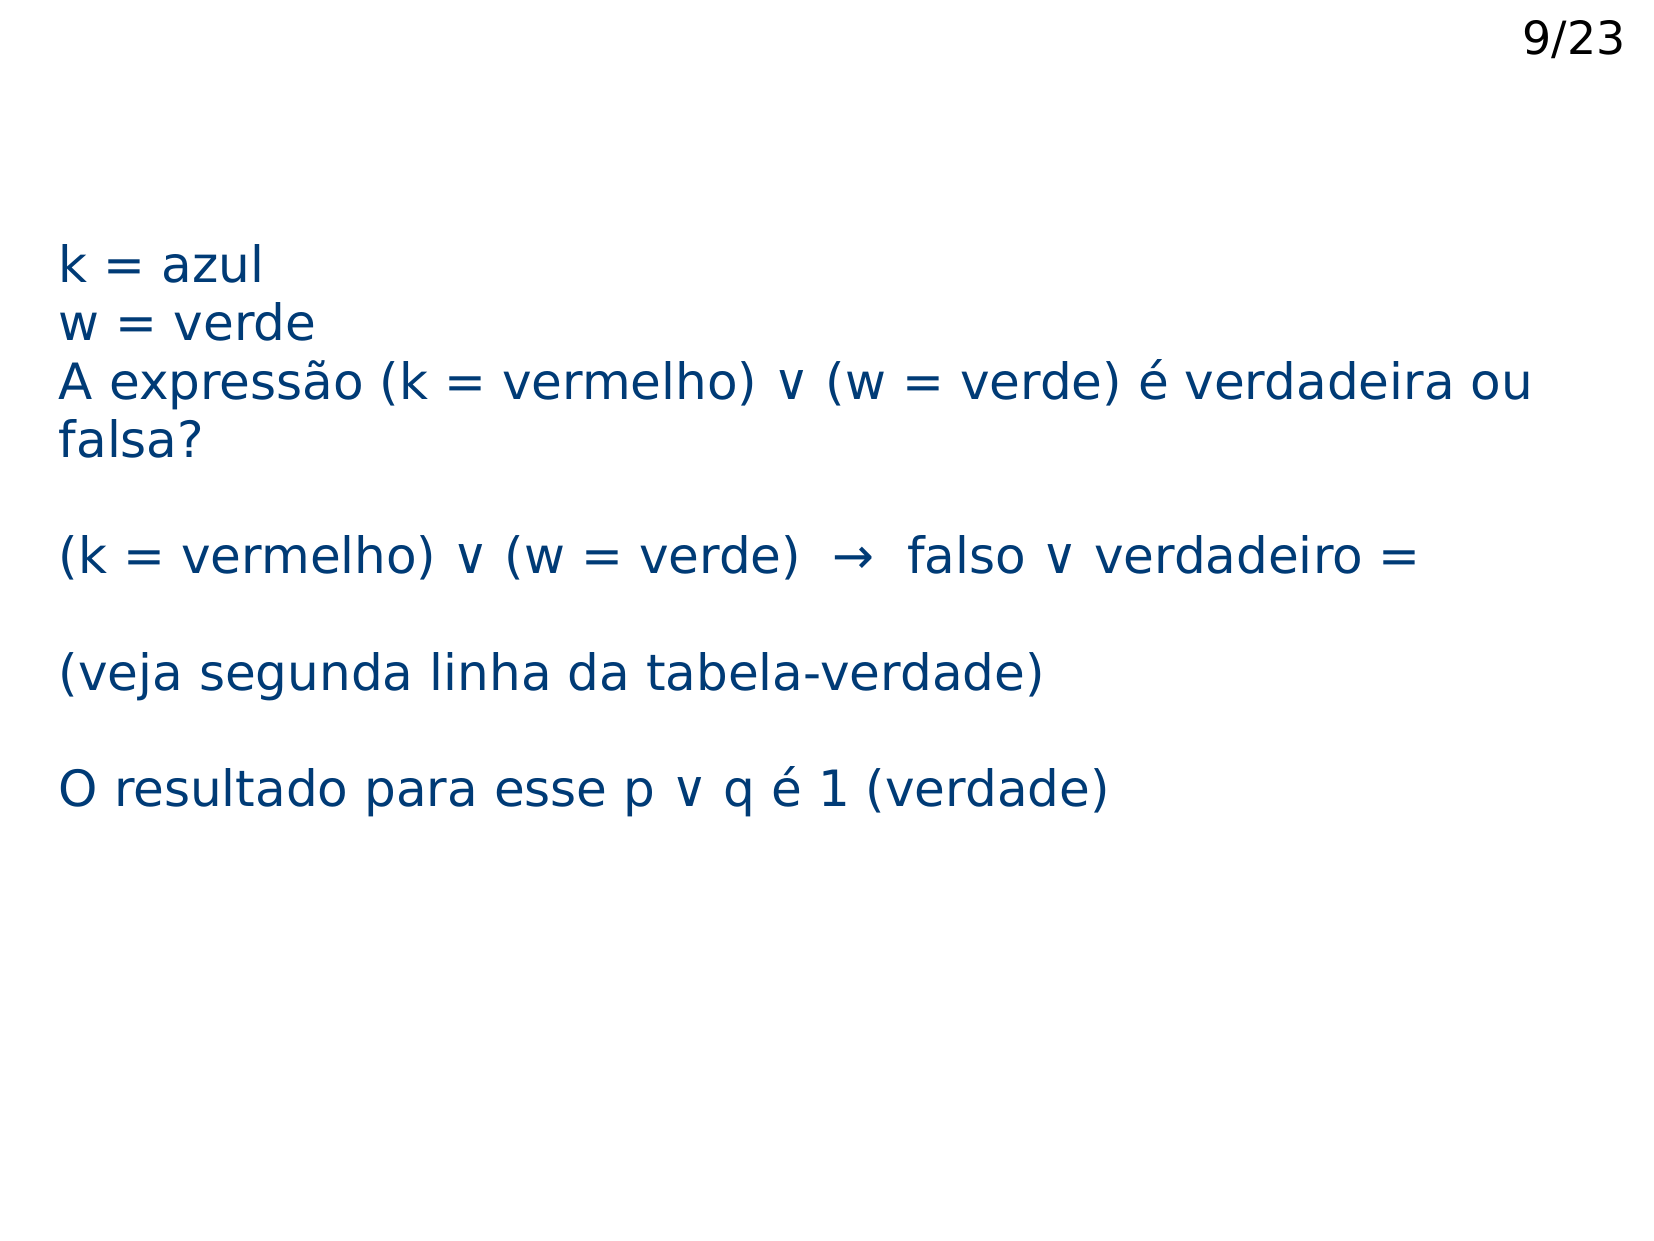

9
#
k = azul
w = verde
A expressão (k = vermelho) ∨ (w = verde) é verdadeira ou falsa?
(k = vermelho) ∨ (w = verde) → falso ∨ verdadeiro =
(veja segunda linha da tabela-verdade)
O resultado para esse p ∨ q é 1 (verdade)